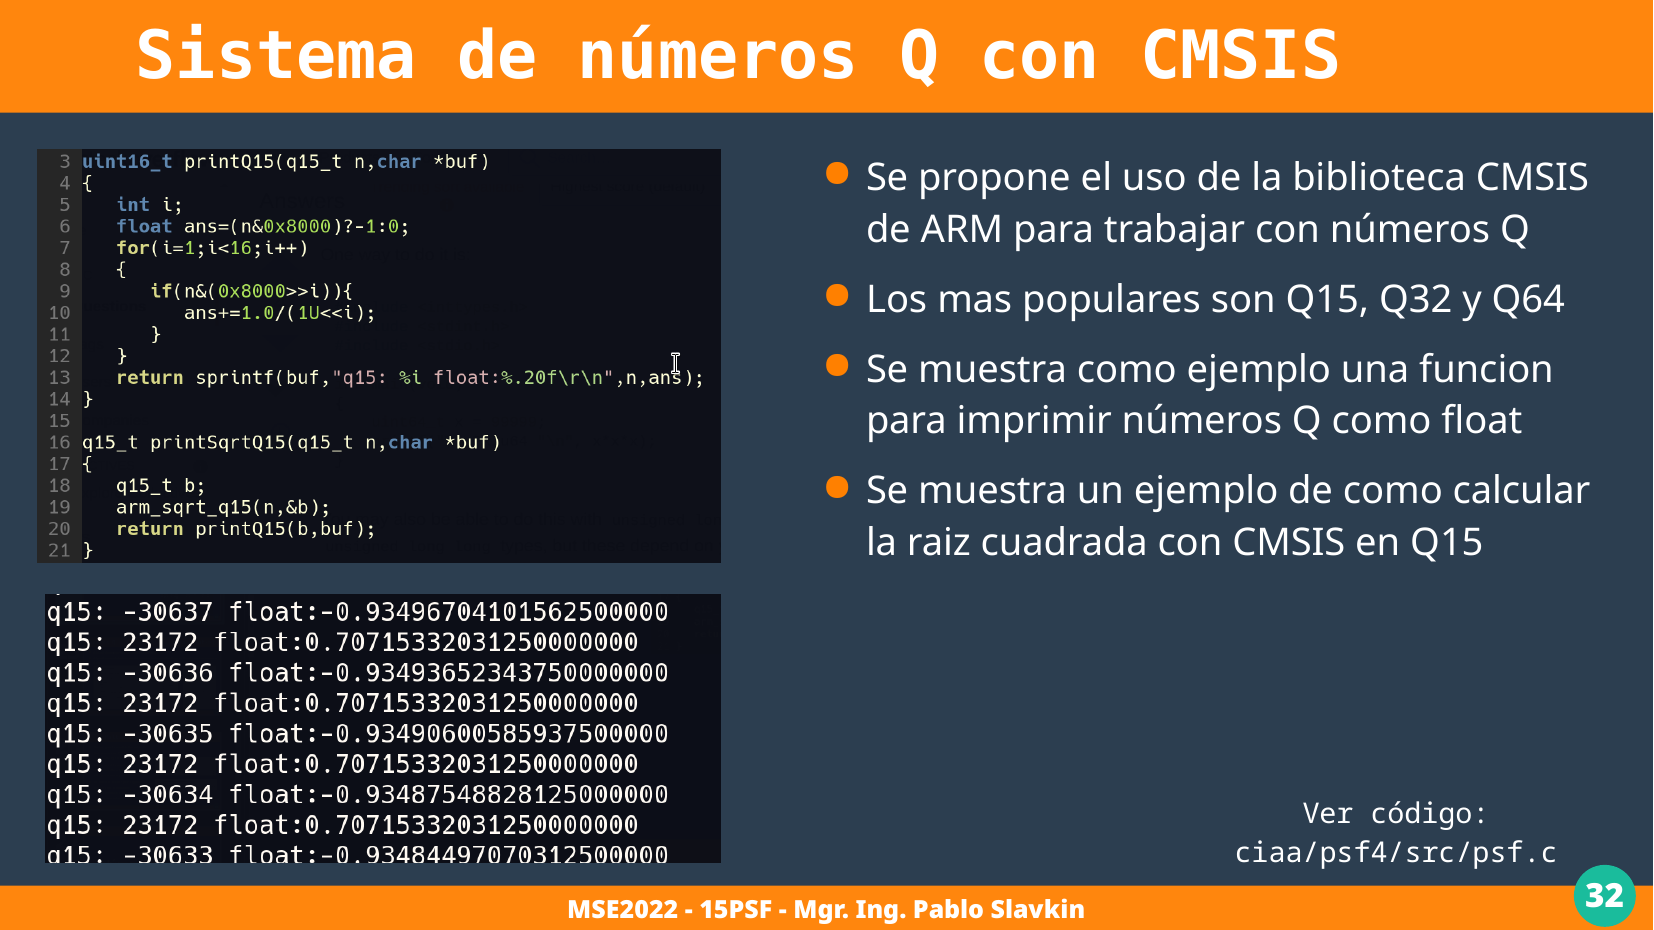

# Sistema de números Q con CMSIS
Se propone el uso de la biblioteca CMSIS de ARM para trabajar con números Q
Los mas populares son Q15, Q32 y Q64
Se muestra como ejemplo una funcion para imprimir números Q como float
Se muestra un ejemplo de como calcular la raiz cuadrada con CMSIS en Q15
Ver código: ciaa/psf4/src/psf.c
MSE2022 - 15PSF - Mgr. Ing. Pablo Slavkin